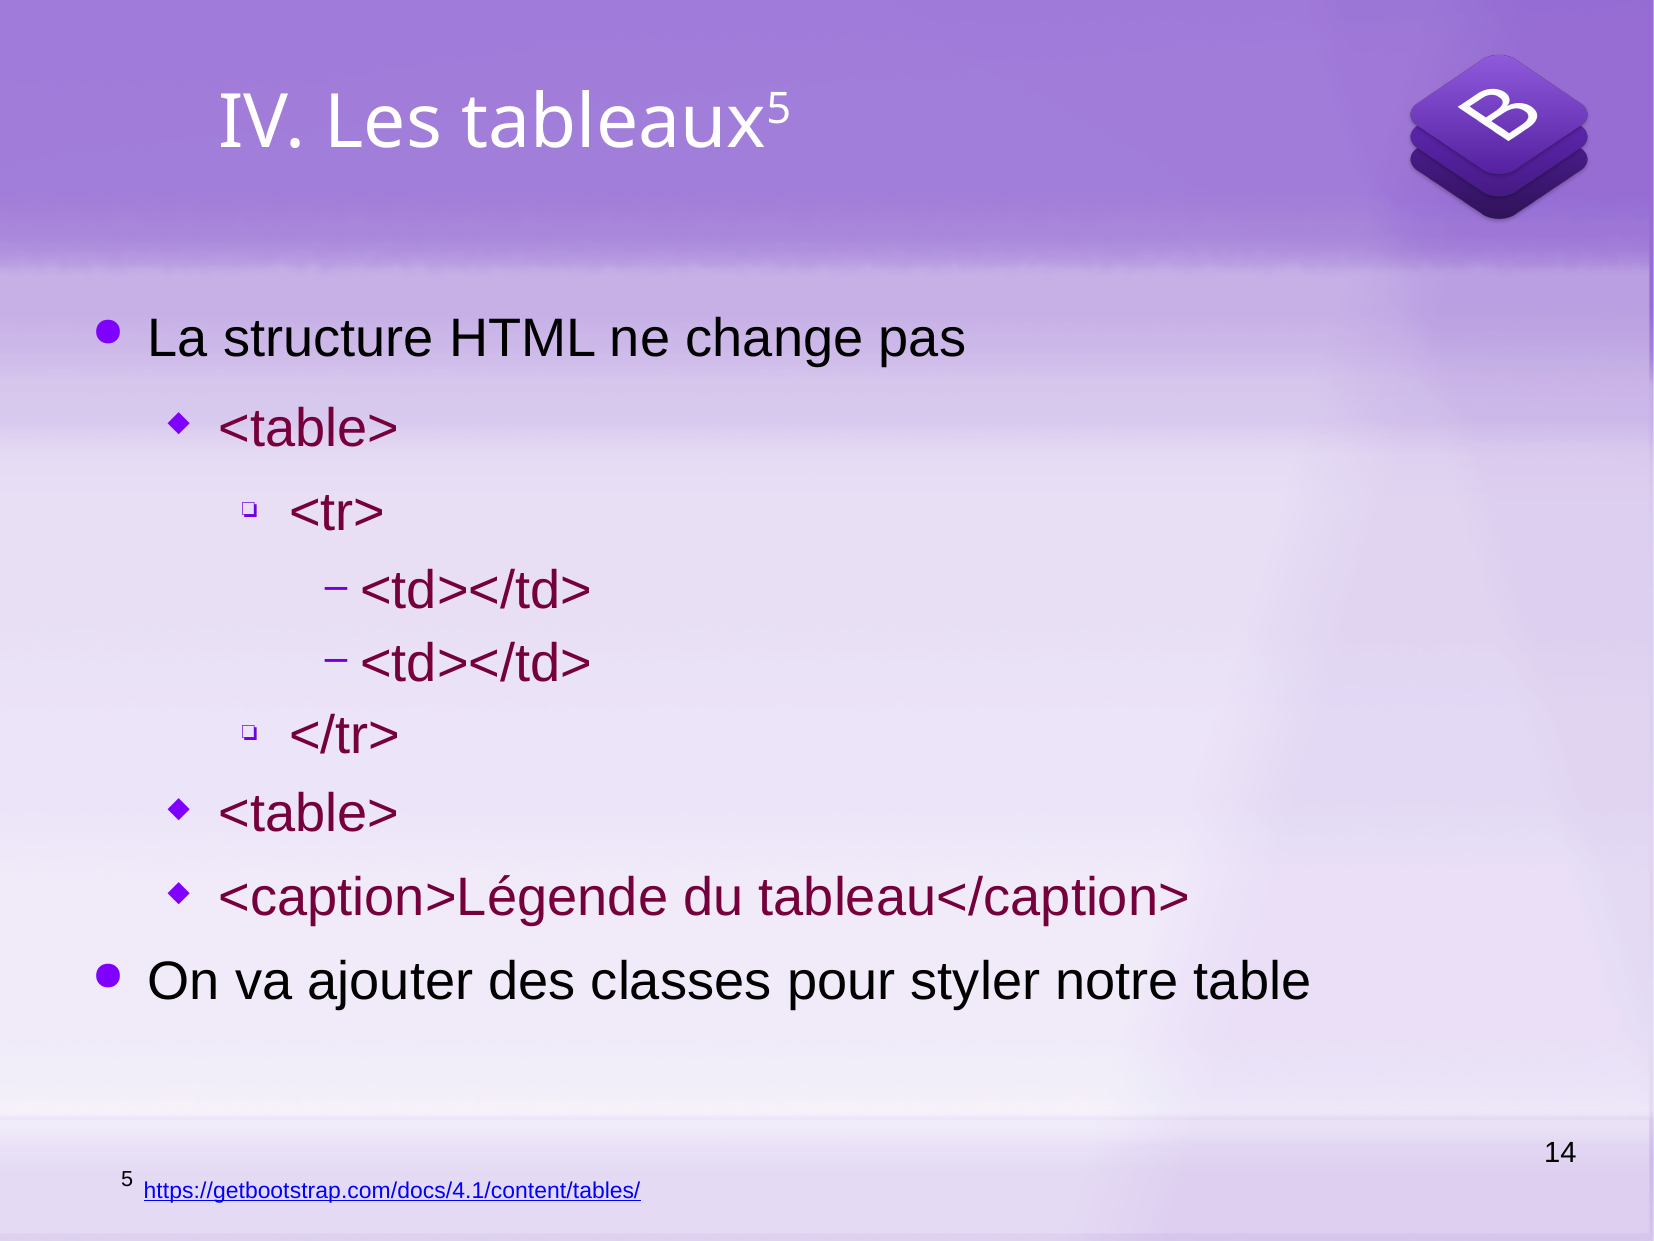

# IV. Les tableaux5
La structure HTML ne change pas
<table>
<tr>
<td></td>
<td></td>
</tr>
<table>
<caption>Légende du tableau</caption>
On va ajouter des classes pour styler notre table
14
5 https://getbootstrap.com/docs/4.1/content/tables/